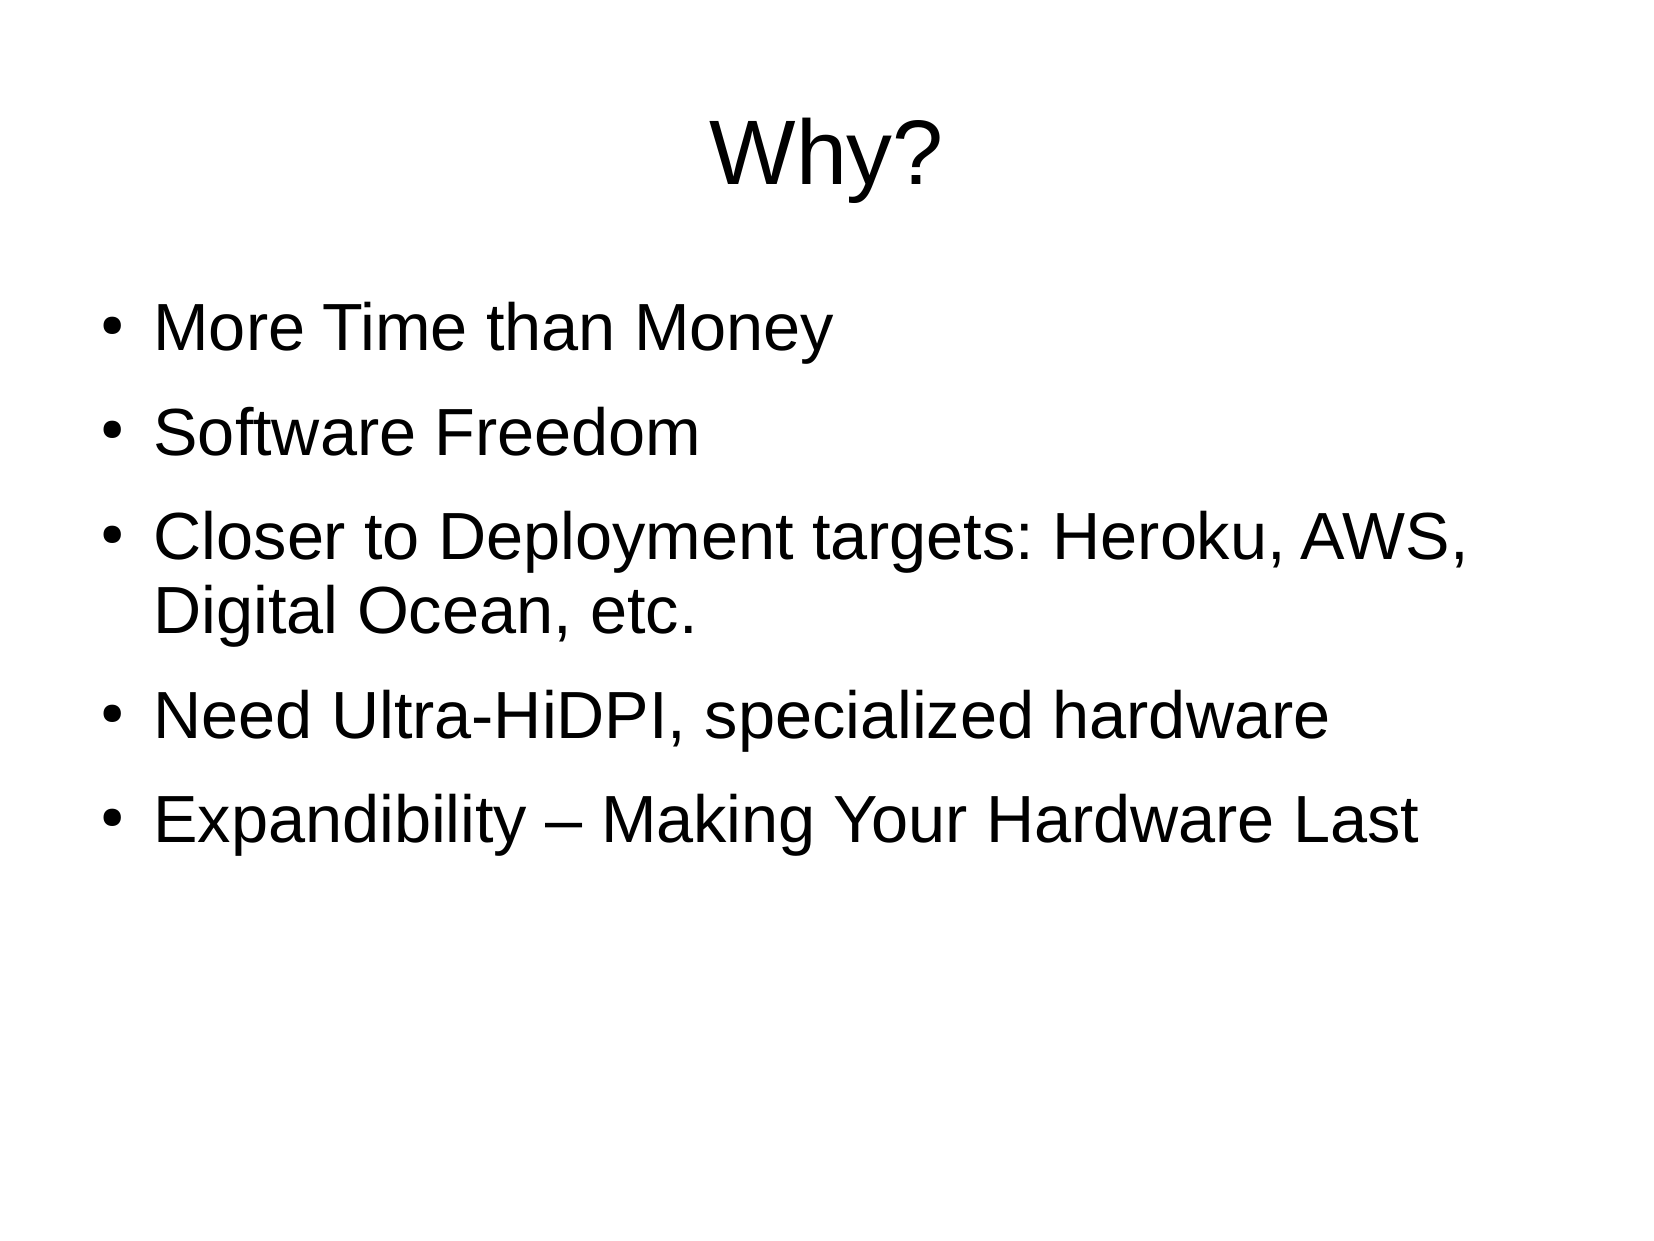

# Why?
More Time than Money
Software Freedom
Closer to Deployment targets: Heroku, AWS, Digital Ocean, etc.
Need Ultra-HiDPI, specialized hardware
Expandibility – Making Your Hardware Last